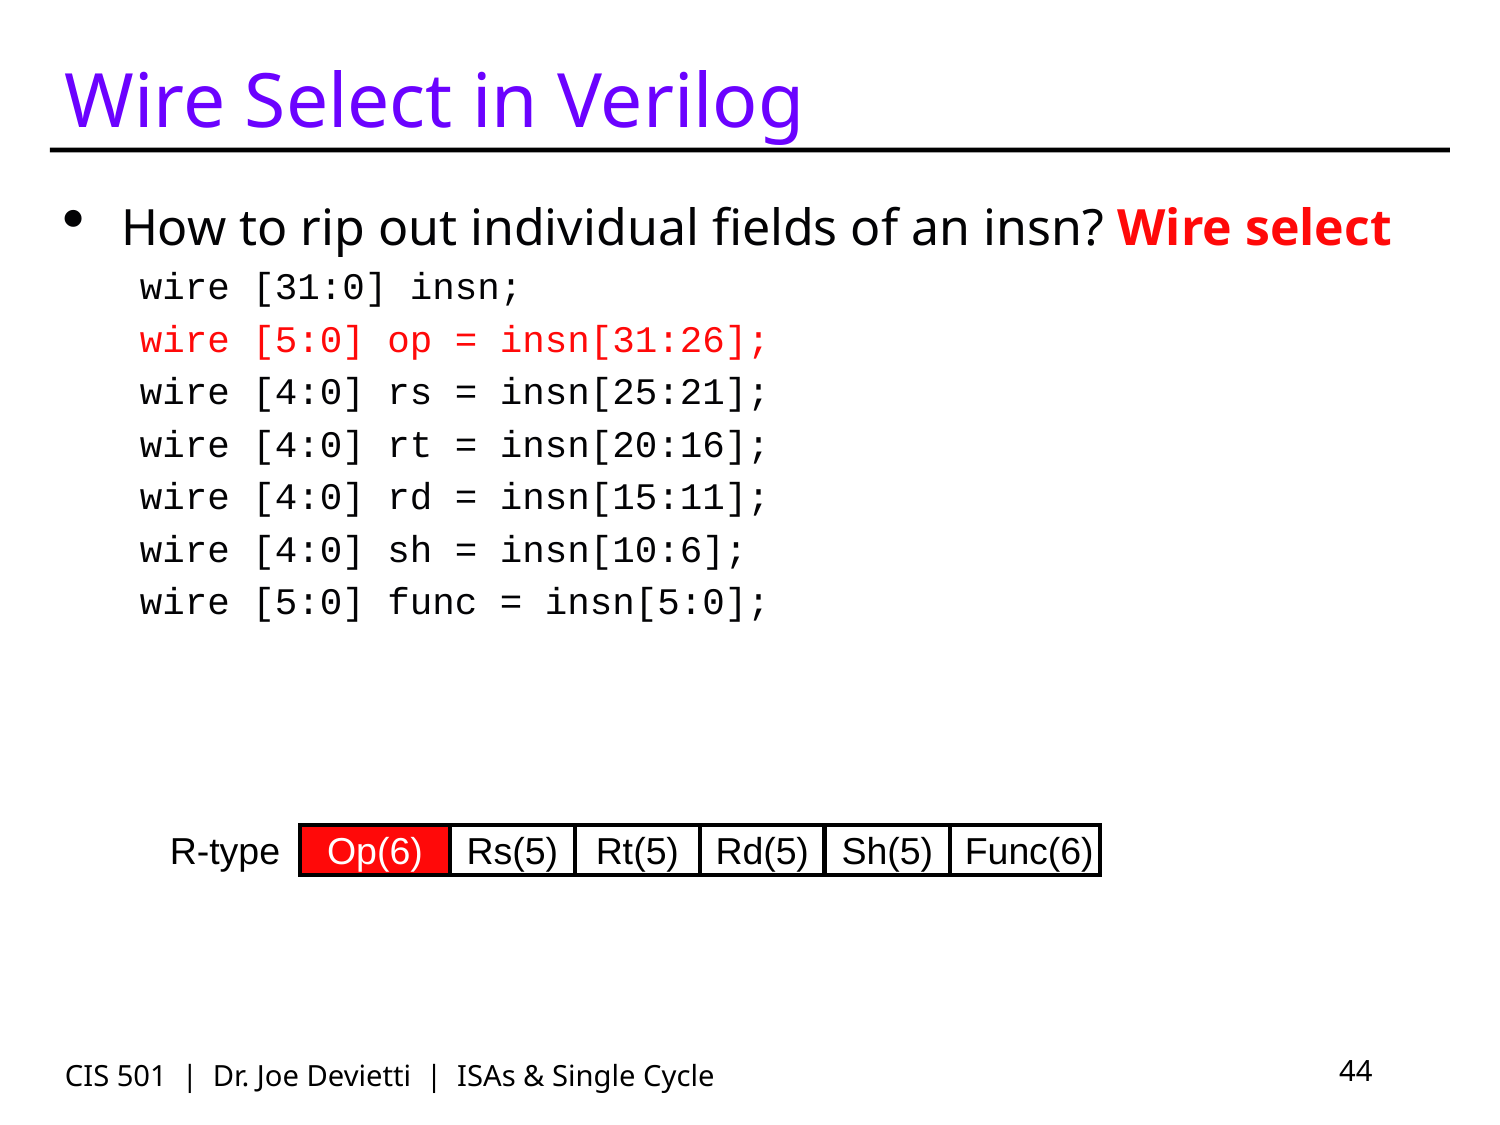

Wire Select in Verilog
How to rip out individual fields of an insn? Wire select
wire [31:0] insn;
wire [5:0] op = insn[31:26];
wire [4:0] rs = insn[25:21];
wire [4:0] rt = insn[20:16];
wire [4:0] rd = insn[15:11];
wire [4:0] sh = insn[10:6];
wire [5:0] func = insn[5:0];
R-type
Op(6)
Rs(5)
Rt(5)
Rd(5)
Sh(5)
Func(6)
CIS 501 | Dr. Joe Devietti | ISAs & Single Cycle